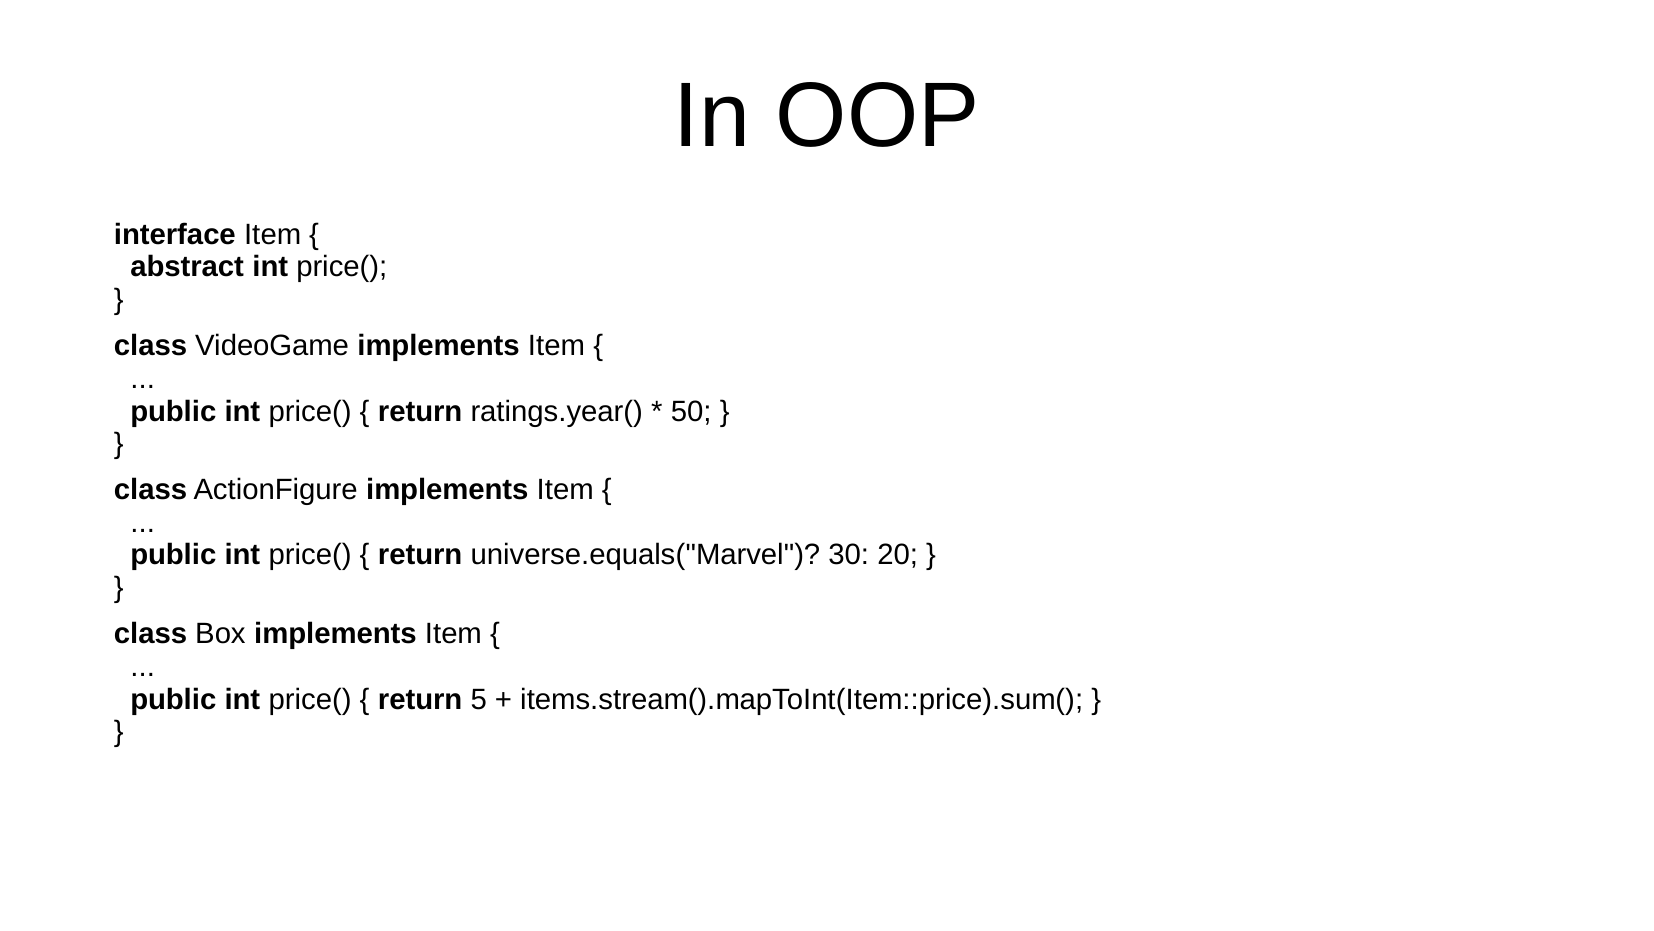

# In OOP
interface Item {
 abstract int price();
}
class VideoGame implements Item {
 ...
 public int price() { return ratings.year() * 50; }
}
class ActionFigure implements Item {
 ...
 public int price() { return universe.equals("Marvel")? 30: 20; }
}
class Box implements Item {
 ...
 public int price() { return 5 + items.stream().mapToInt(Item::price).sum(); }
}